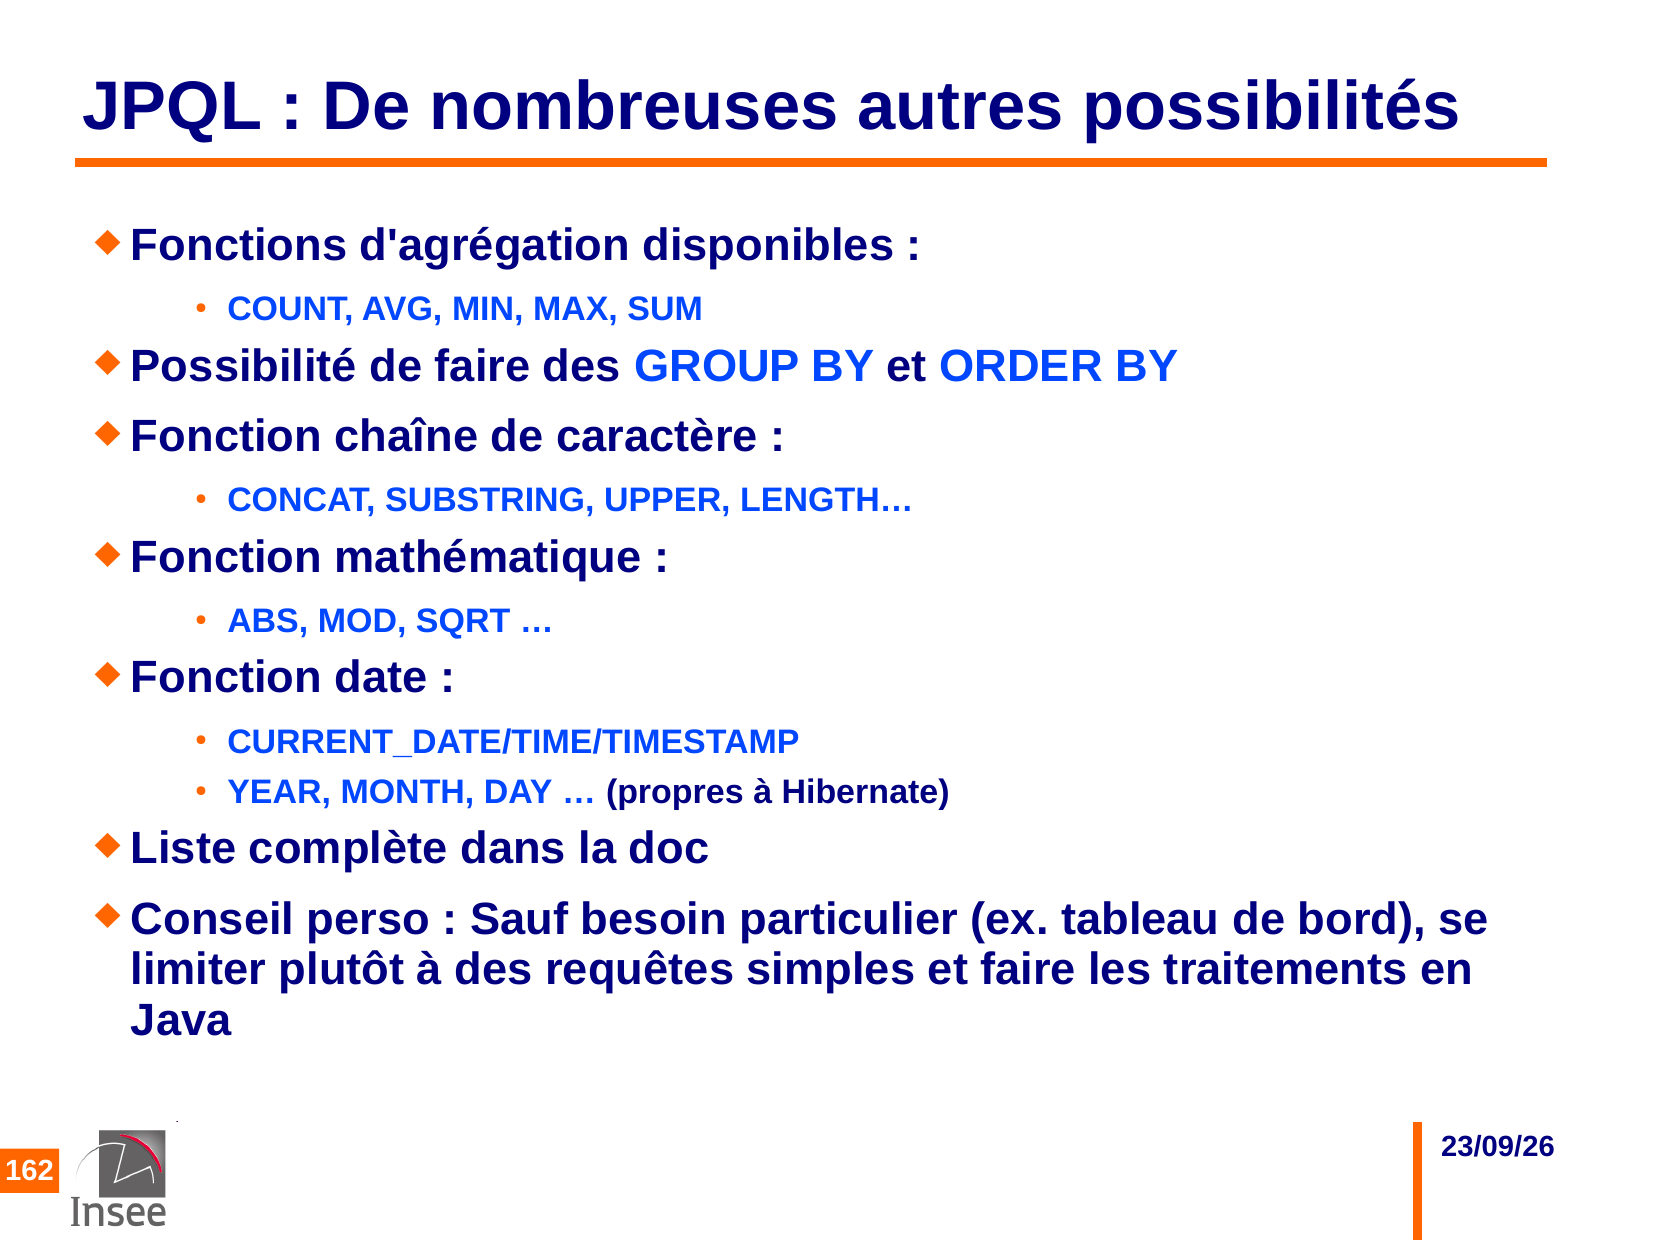

# JPQL : De nombreuses autres possibilités
Fonctions d'agrégation disponibles :
COUNT, AVG, MIN, MAX, SUM
Possibilité de faire des GROUP BY et ORDER BY
Fonction chaîne de caractère :
CONCAT, SUBSTRING, UPPER, LENGTH…
Fonction mathématique :
ABS, MOD, SQRT …
Fonction date :
CURRENT_DATE/TIME/TIMESTAMP
YEAR, MONTH, DAY … (propres à Hibernate)
Liste complète dans la doc
Conseil perso : Sauf besoin particulier (ex. tableau de bord), se limiter plutôt à des requêtes simples et faire les traitements en Java
162